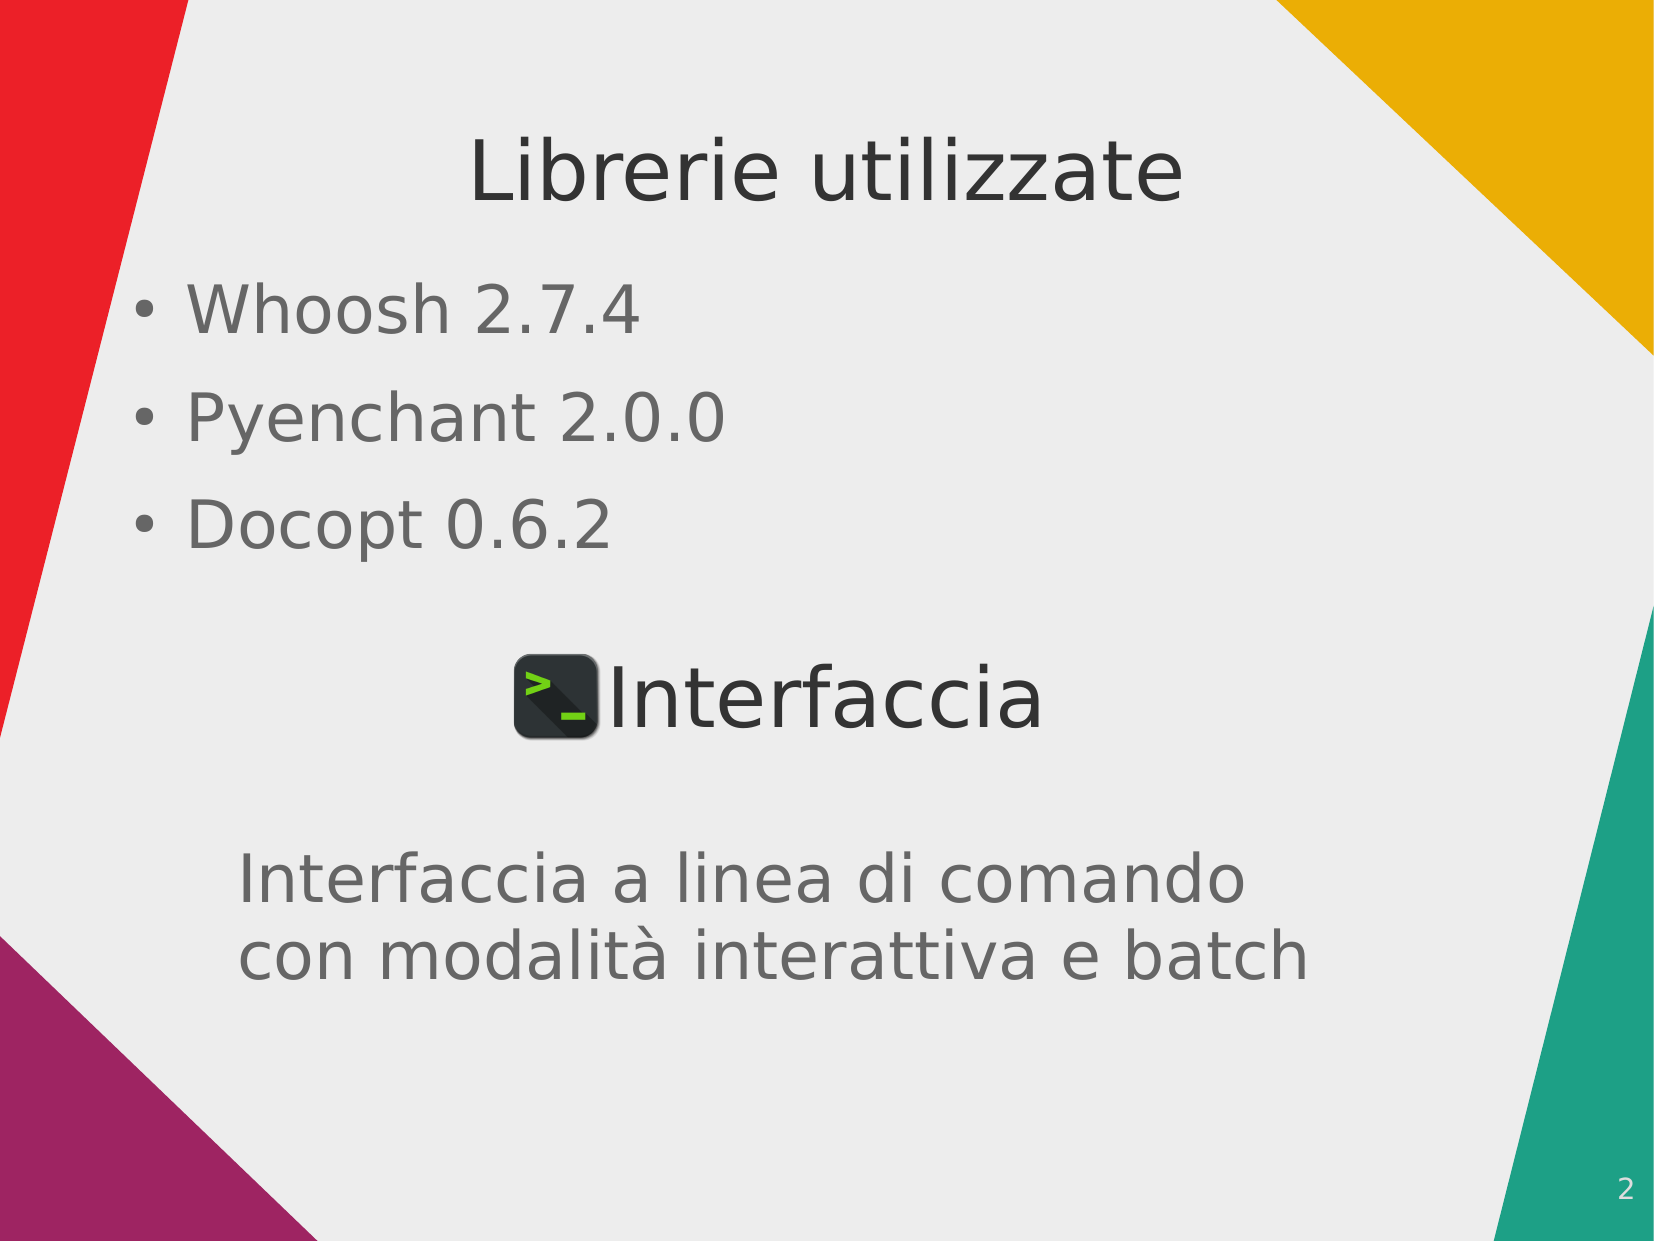

# Librerie utilizzate
Whoosh 2.7.4
Pyenchant 2.0.0
Docopt 0.6.2
Interfaccia
Interfaccia a linea di comando
con modalità interattiva e batch
2